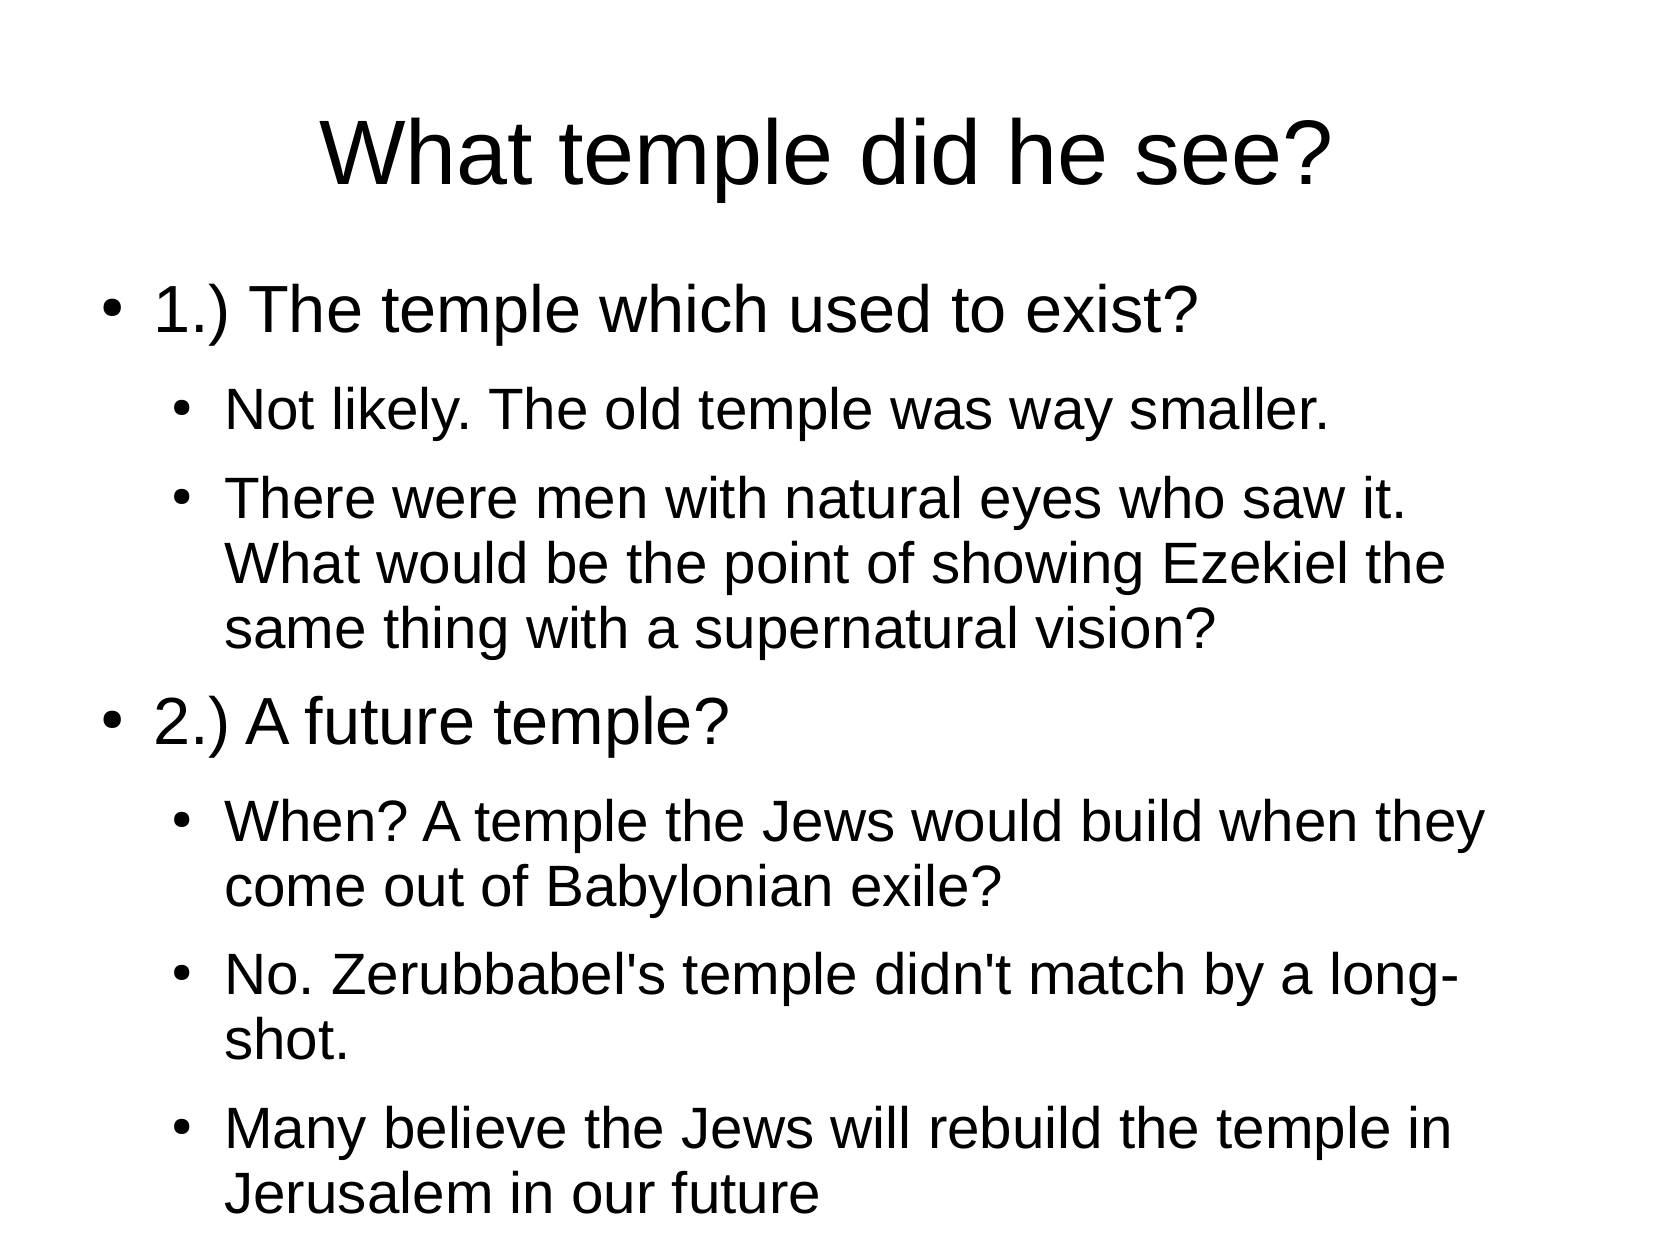

# What temple did he see?
1.) The temple which used to exist?
Not likely. The old temple was way smaller.
There were men with natural eyes who saw it.
What would be the point of showing Ezekiel the same thing with a supernatural vision?
2.) A future temple?
When? A temple the Jews would build when they come out of Babylonian exile?
No. Zerubbabel's temple didn't match by a long-shot.
Many believe the Jews will rebuild the temple in Jerusalem in our future